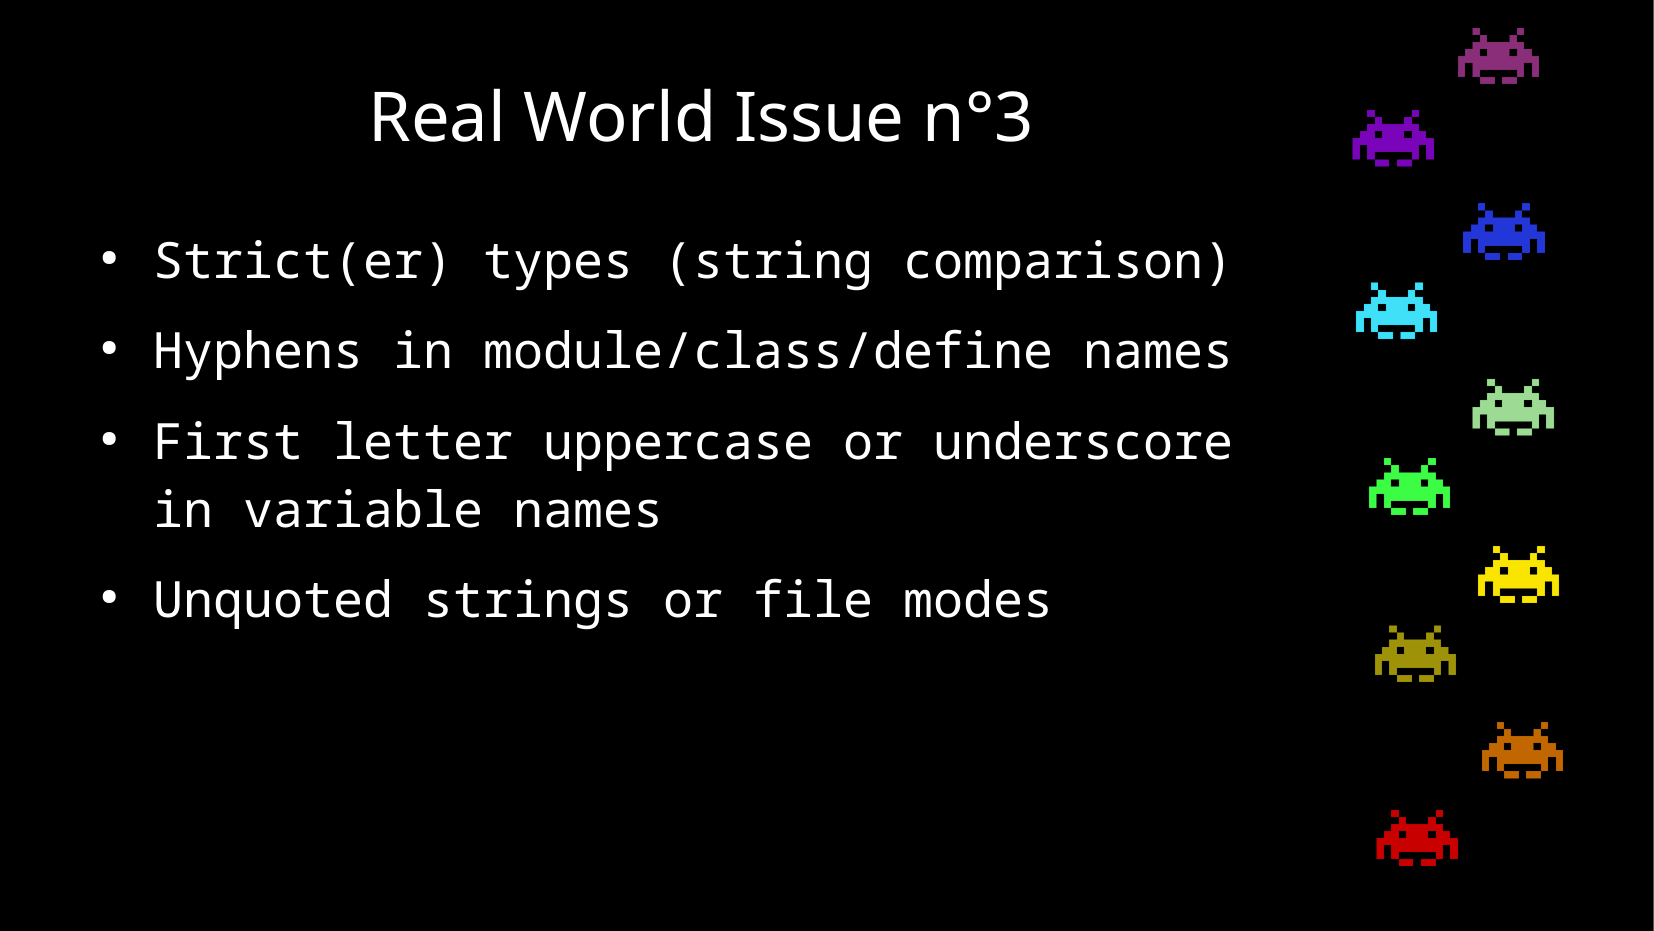

# Real World Issue n°3
Strict(er) types (string comparison)
Hyphens in module/class/define names
First letter uppercase or underscore in variable names
Unquoted strings or file modes